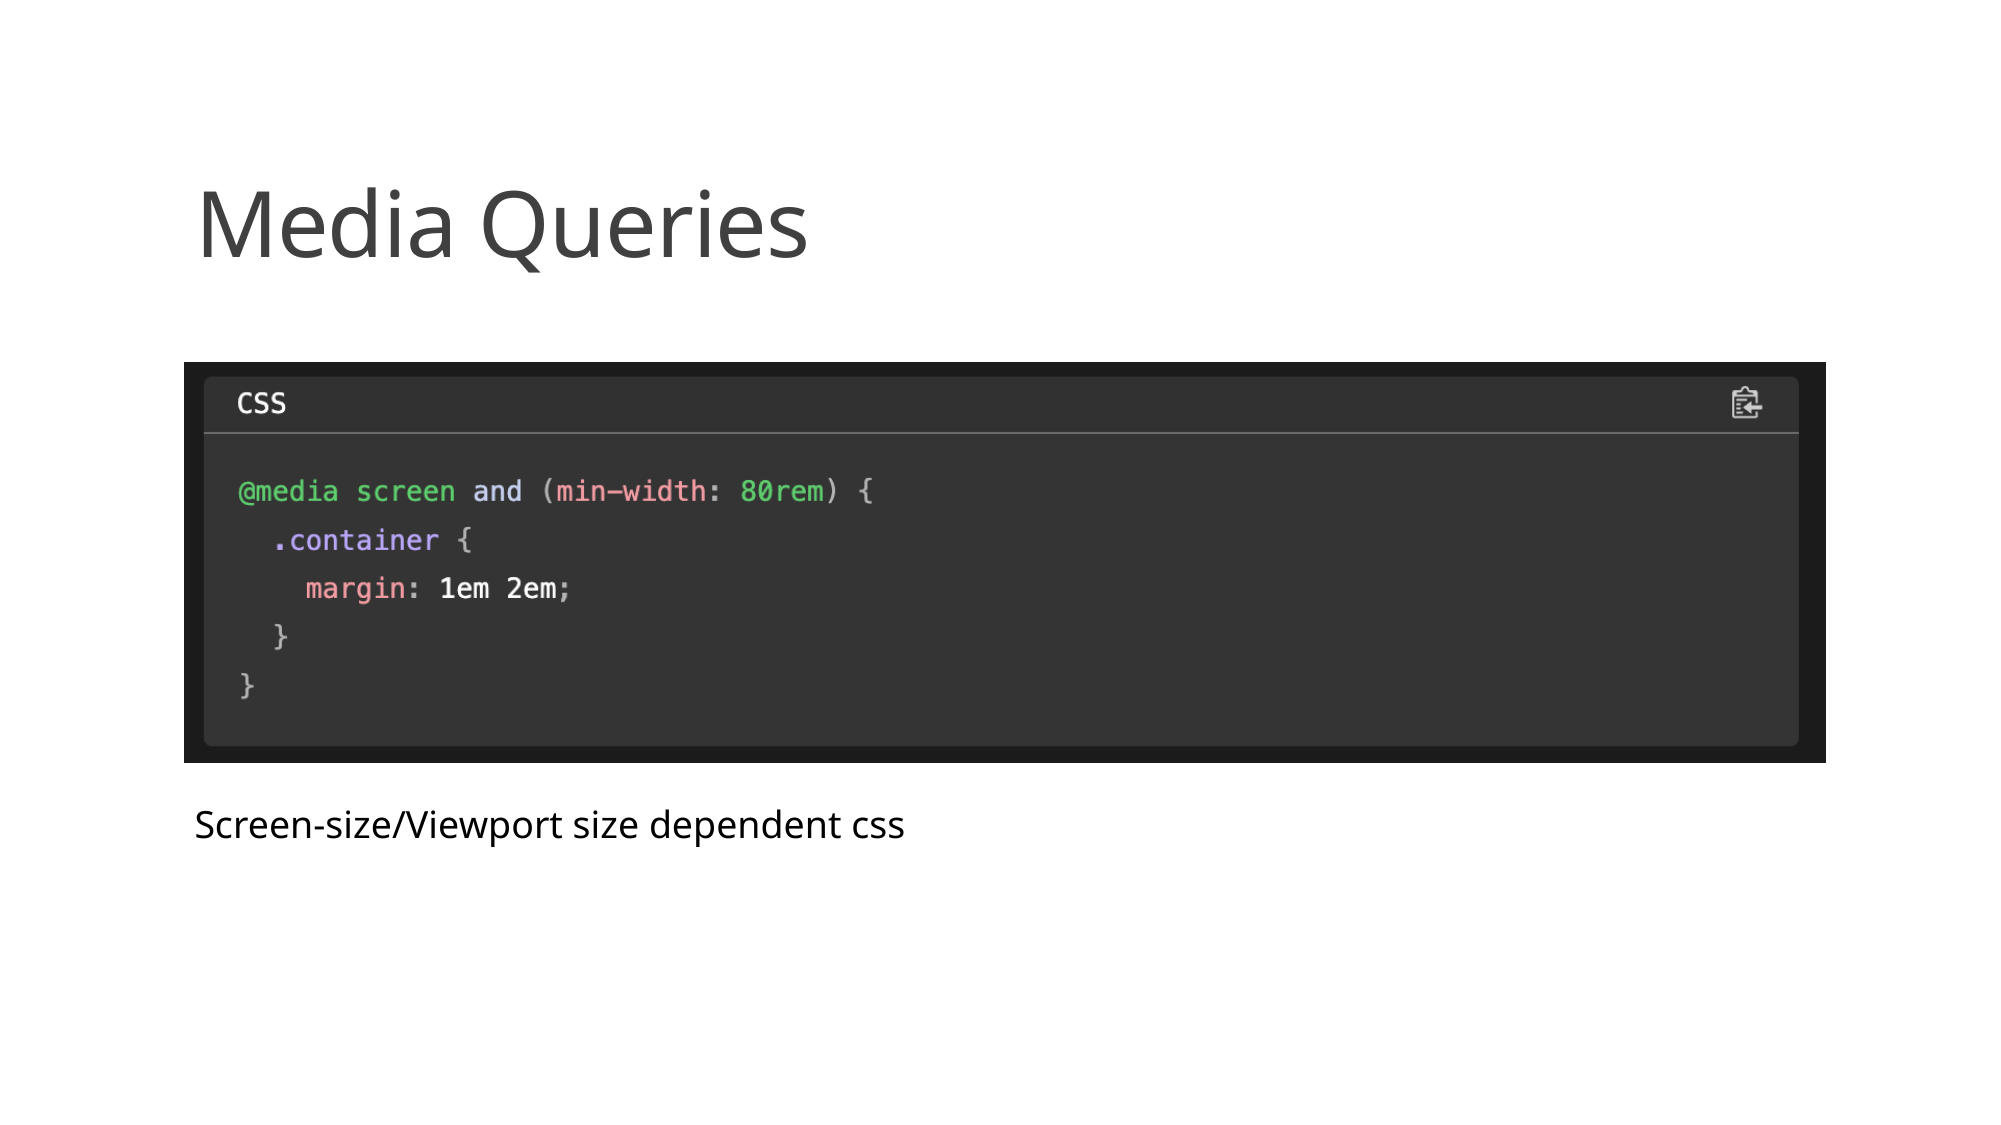

# Media Queries
Screen-size/Viewport size dependent css